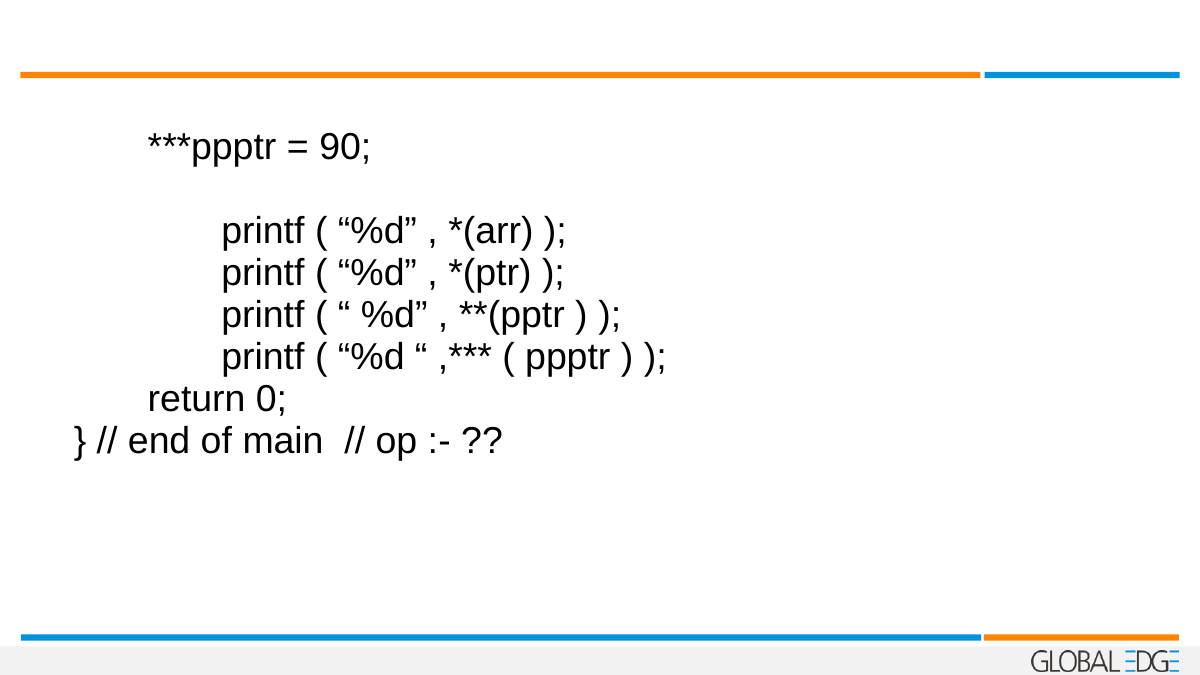

#
	***ppptr = 90;
		printf ( “%d” , *(arr) );
		printf ( “%d” , *(ptr) );
		printf ( “ %d” , **(pptr ) );
		printf ( “%d “ ,*** ( ppptr ) );
	return 0;
} // end of main // op :- ??